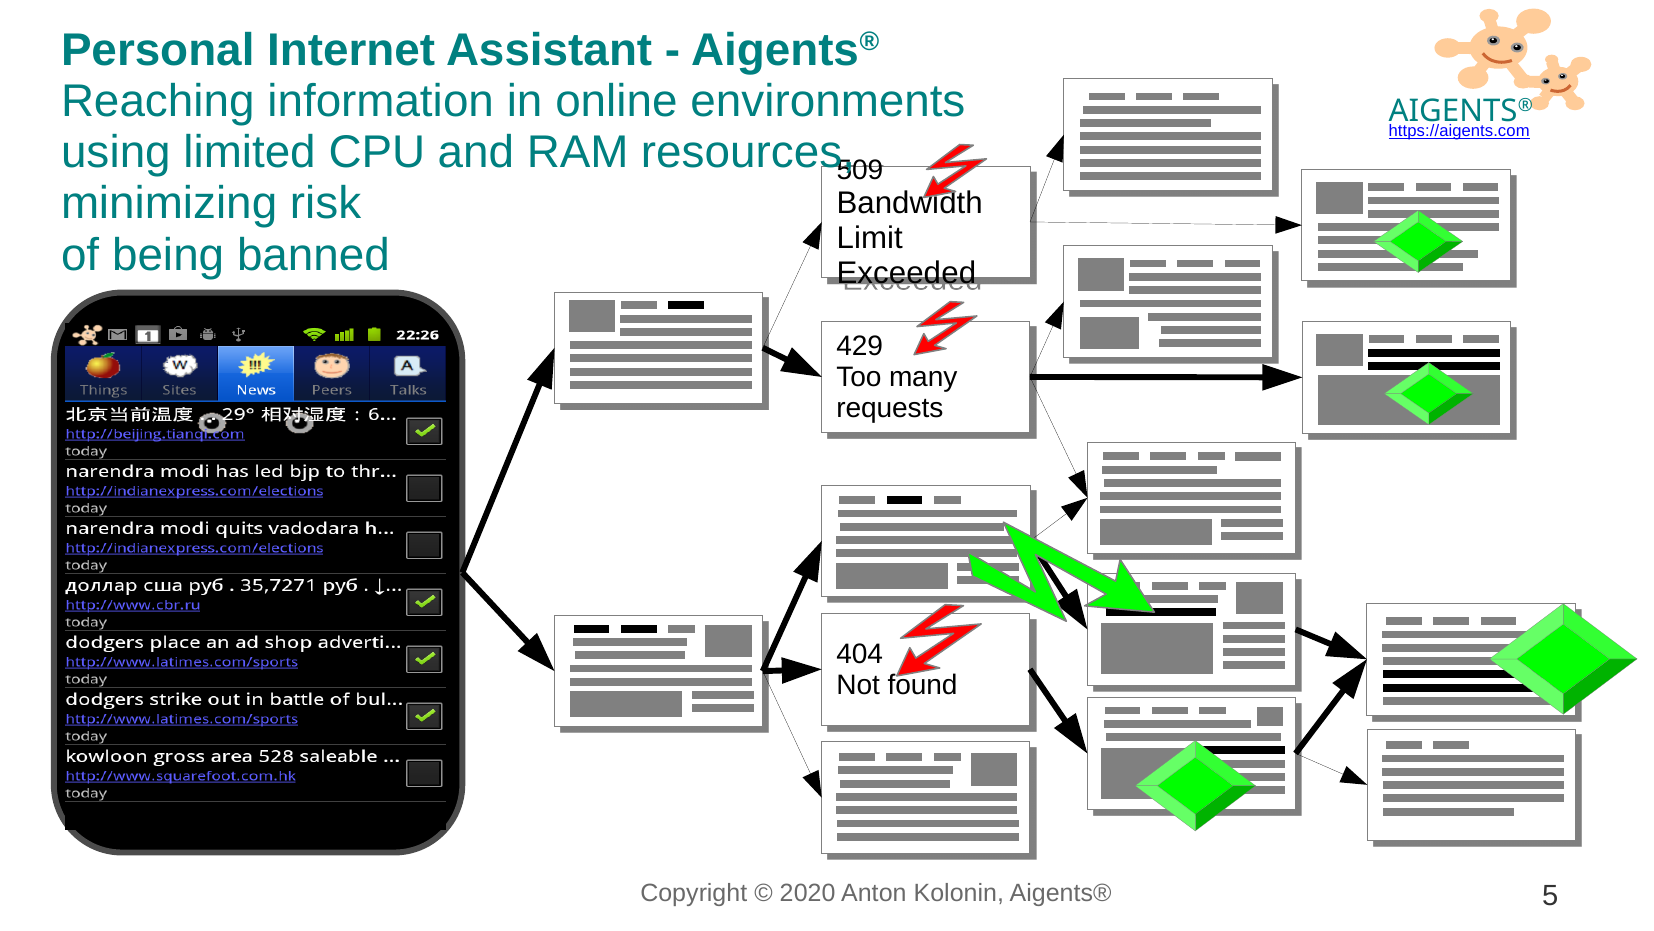

AIGENTS®
https://aigents.com
Personal Internet Assistant - Aigents®
Reaching information in online environments using limited CPU and RAM resources, minimizing risk
of being banned
509
Bandwidth
Limit
Exceeded
429
Too many
requests
404
Not found
Copyright © 2020 Anton Kolonin, Aigents®
5